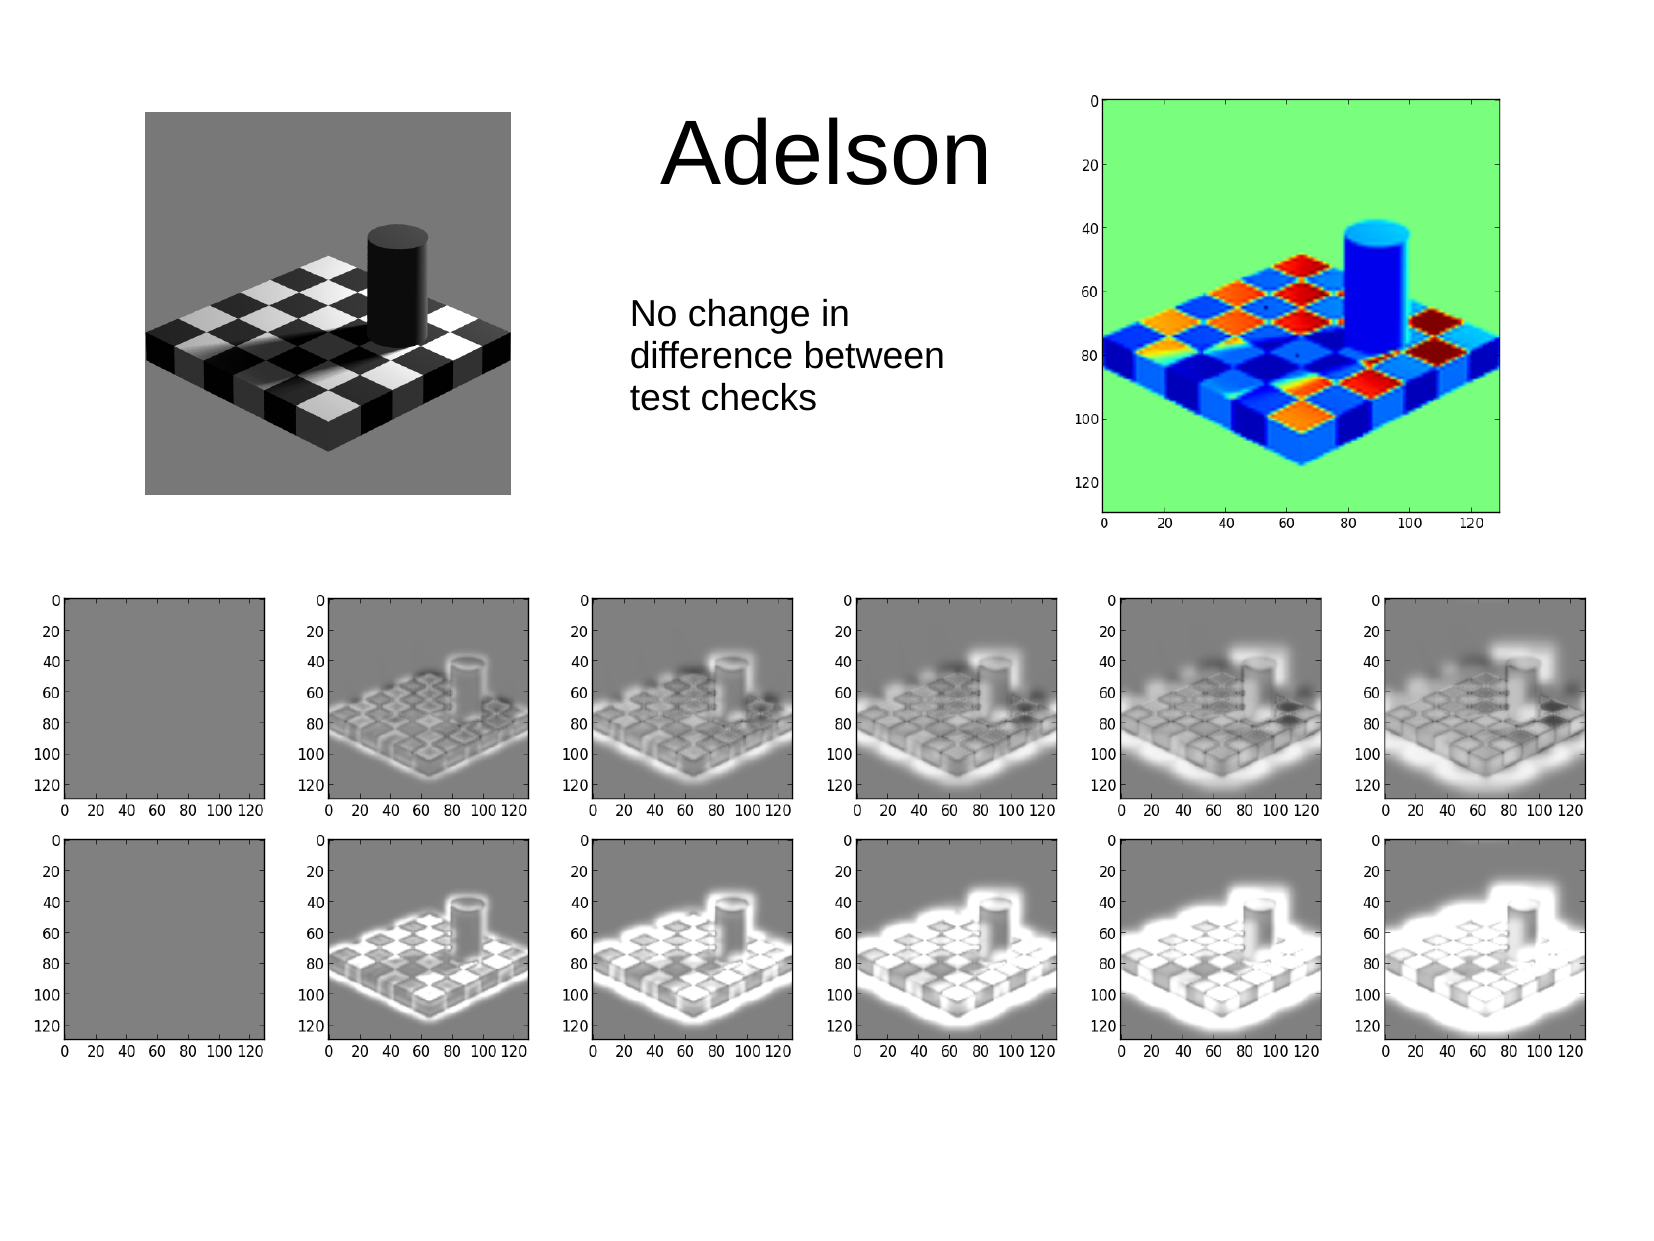

# Adelson
No change in difference between test checks